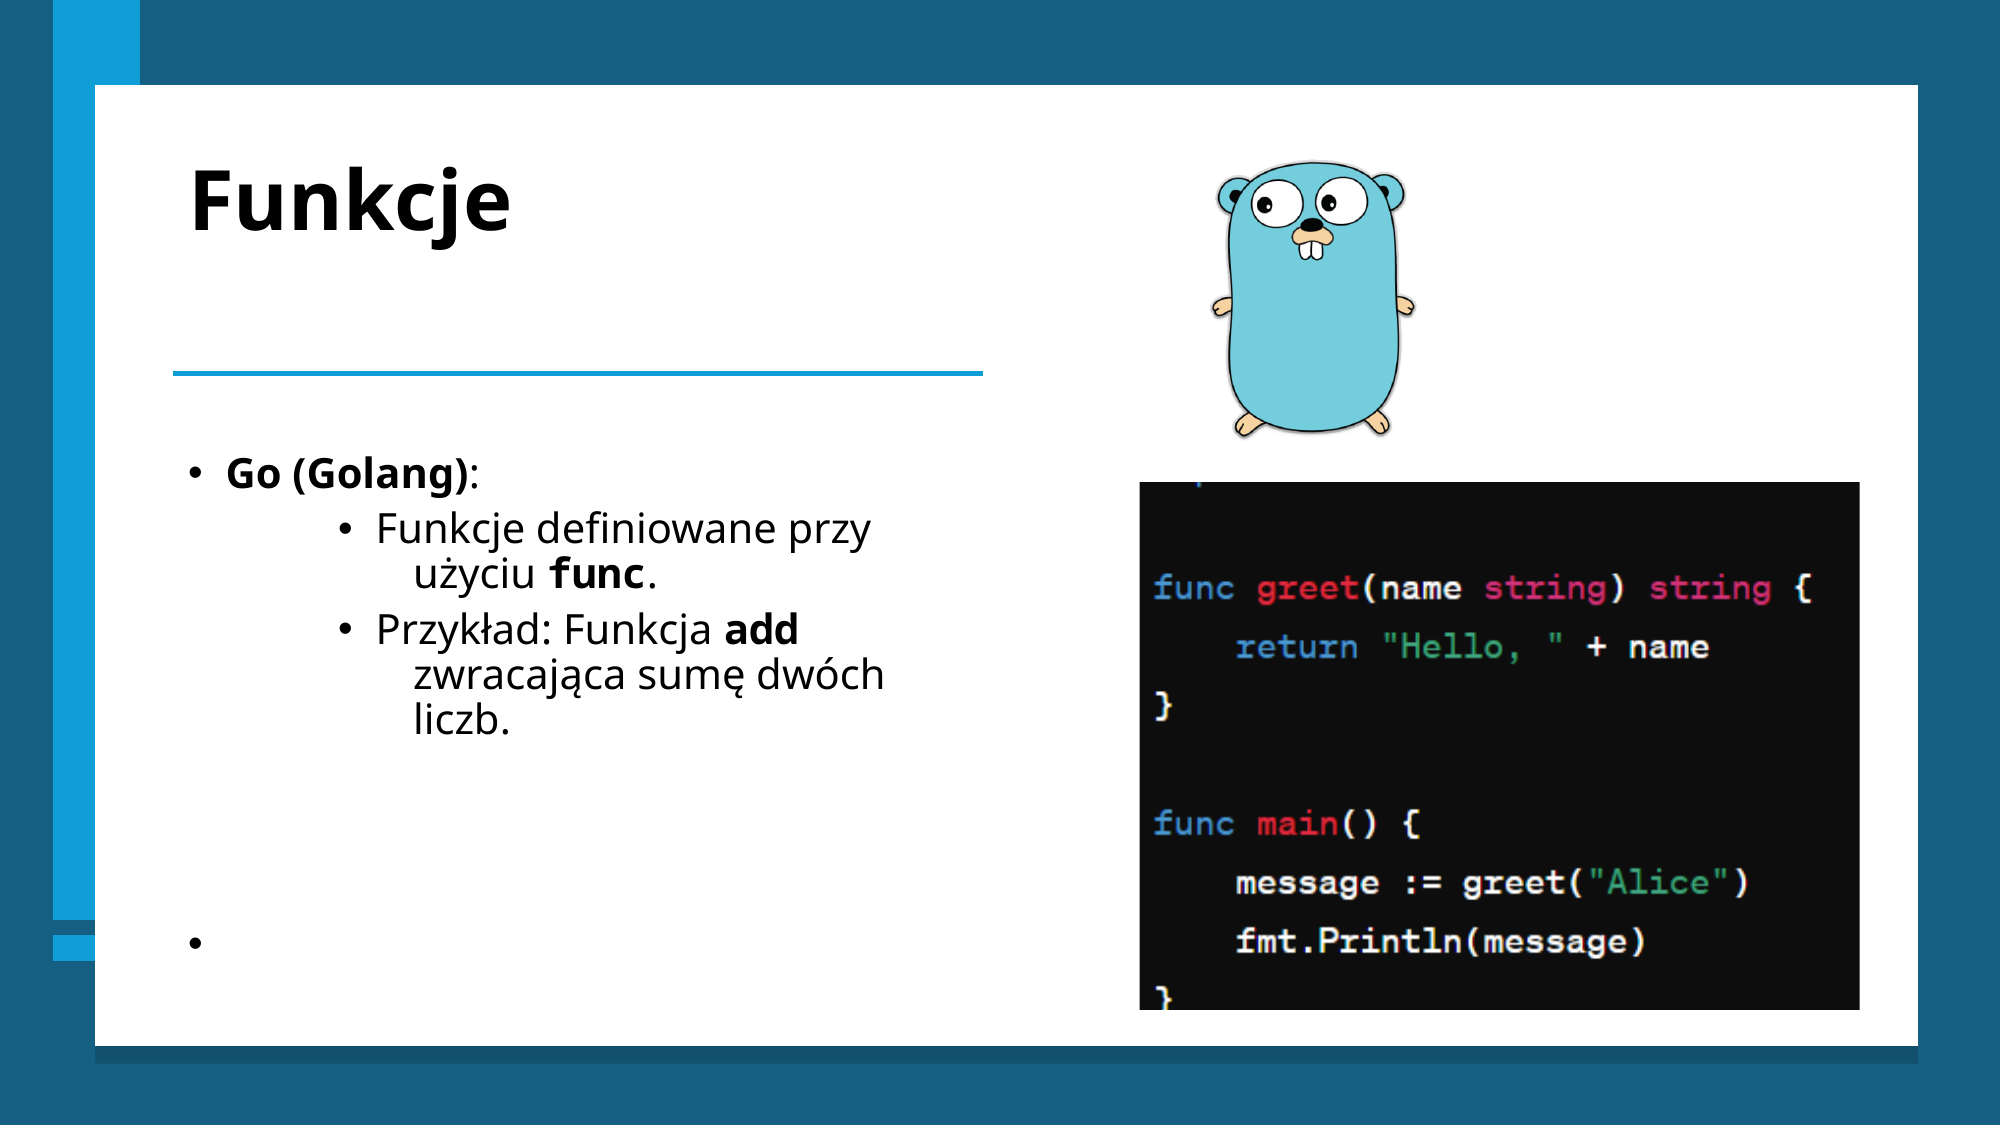

# Funkcje
Go (Golang):
Funkcje definiowane przy użyciu func.
Przykład: Funkcja add zwracająca sumę dwóch liczb.